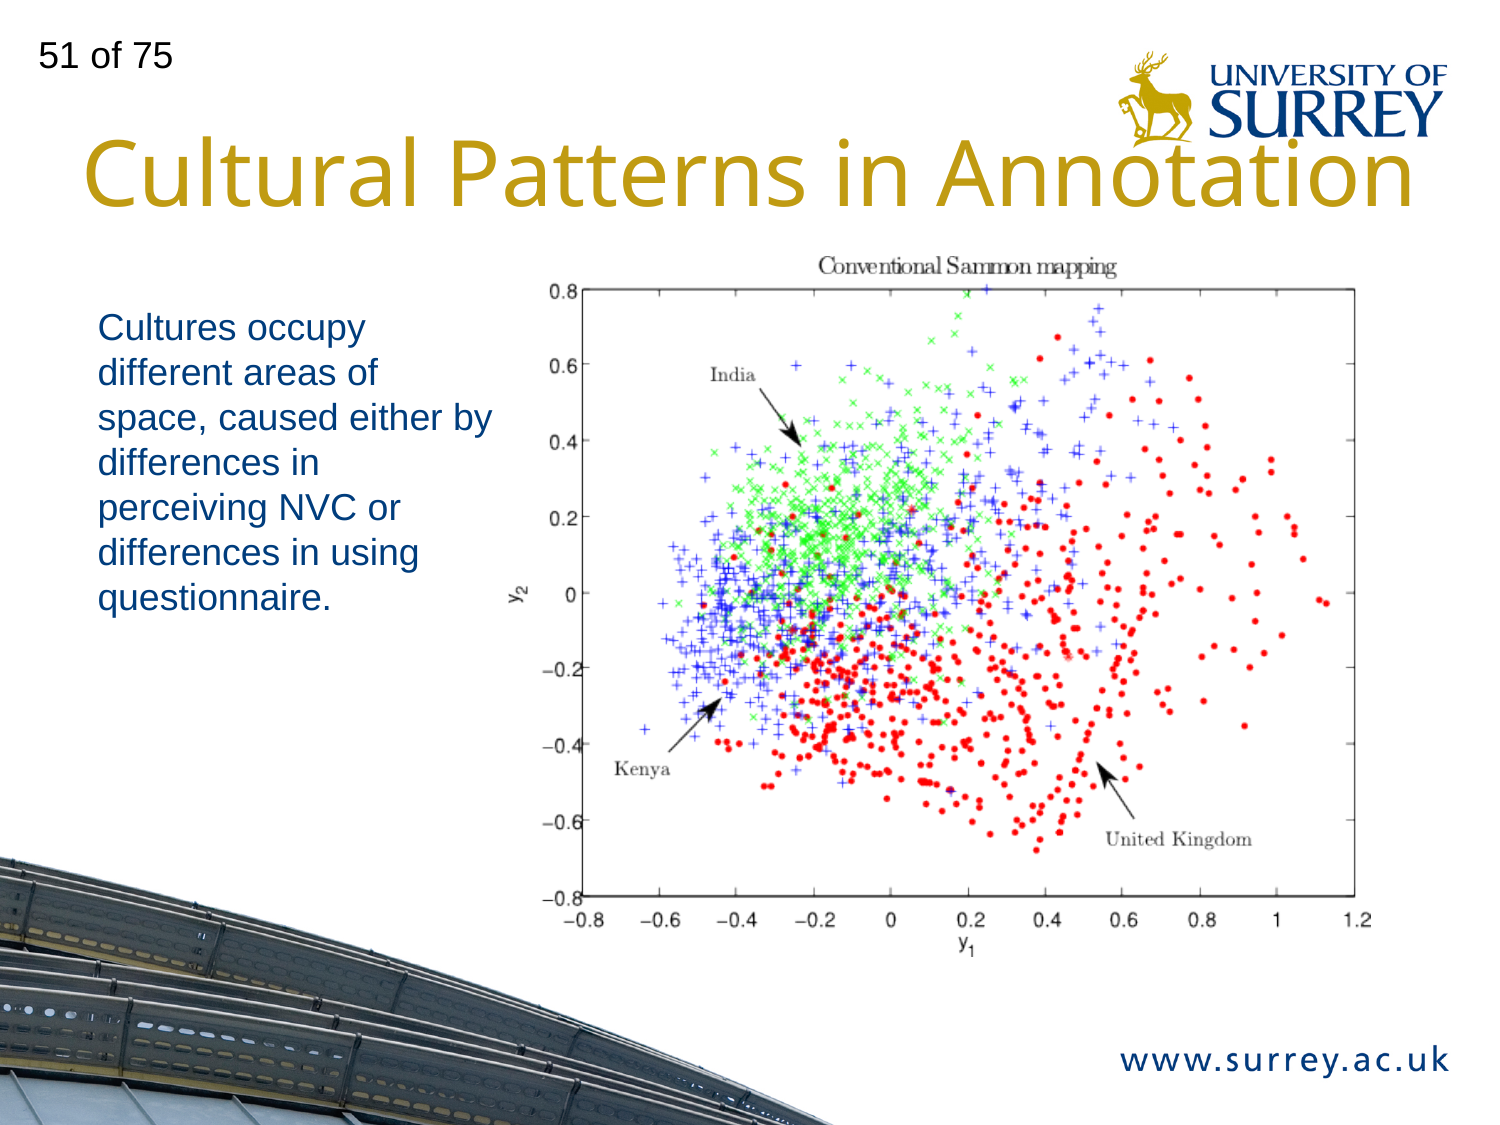

# Cultural Patterns in Annotation
Cultures occupy different areas of space, caused either by
differences in perceiving NVC or
differences in using questionnaire.